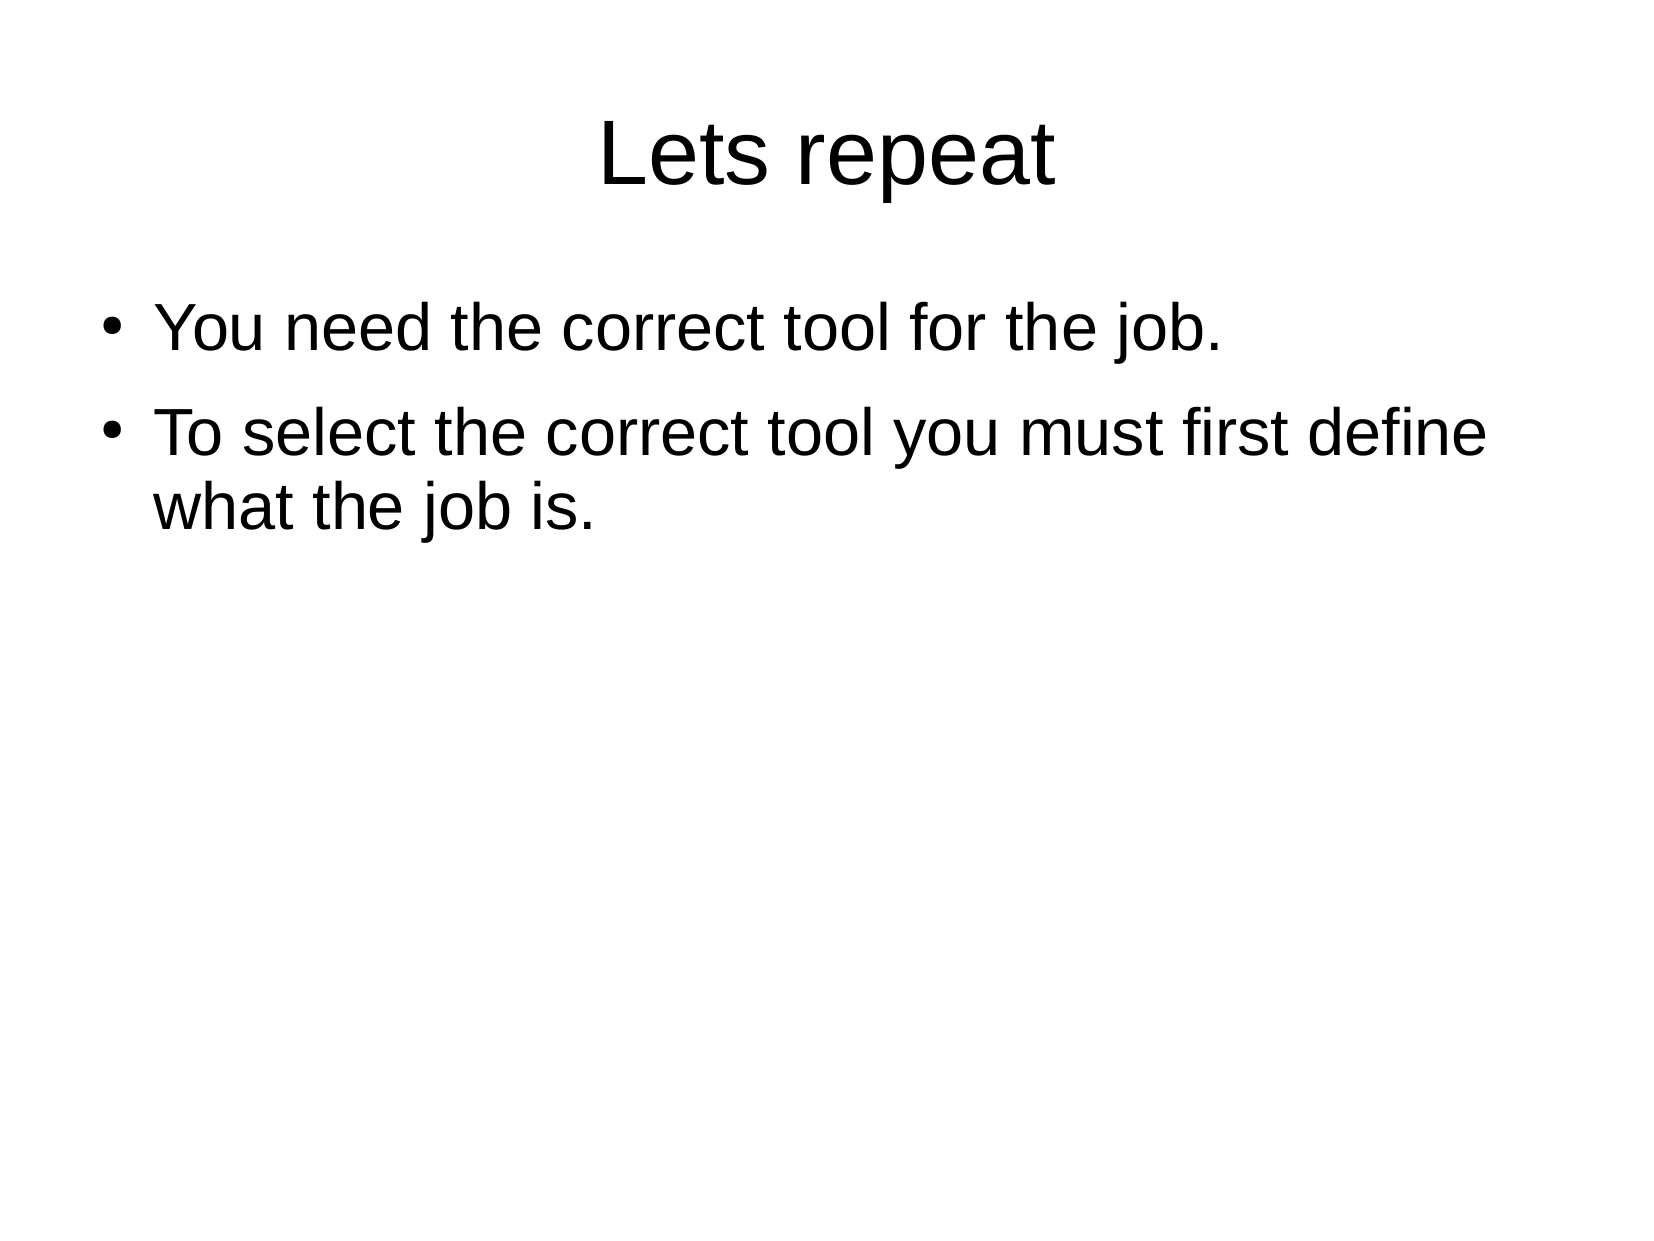

# Lets repeat
You need the correct tool for the job.
To select the correct tool you must first define what the job is.